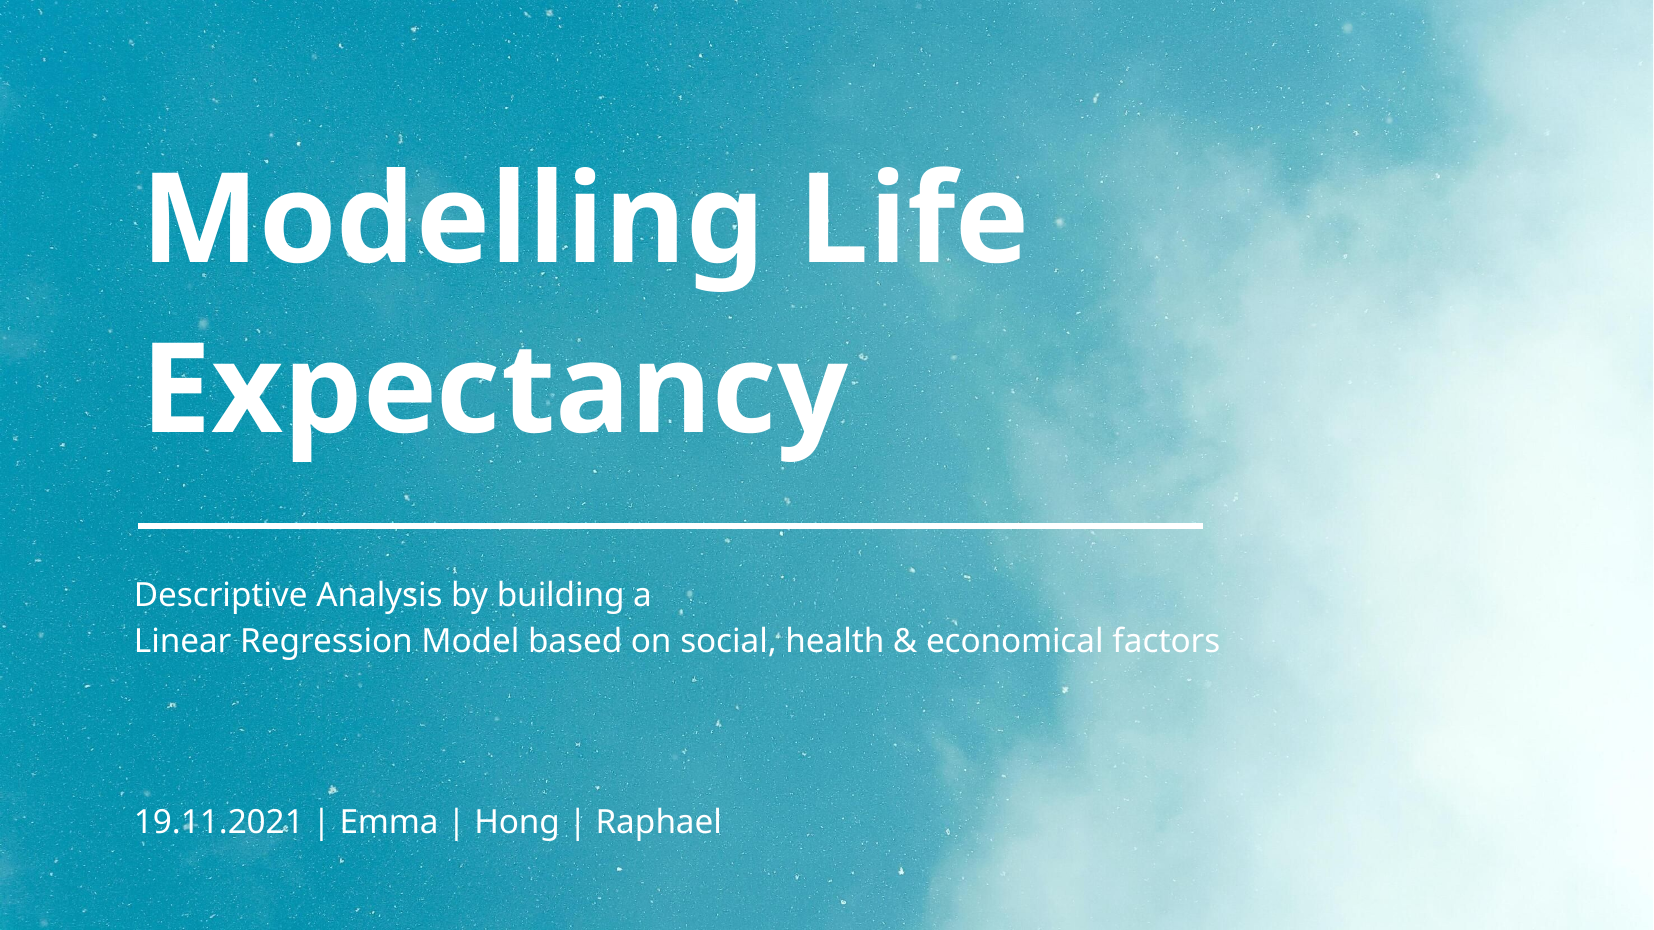

# Modelling Life Expectancy
Descriptive Analysis by building a
Linear Regression Model based on social, health & economical factors
19.11.2021 | Emma | Hong | Raphael